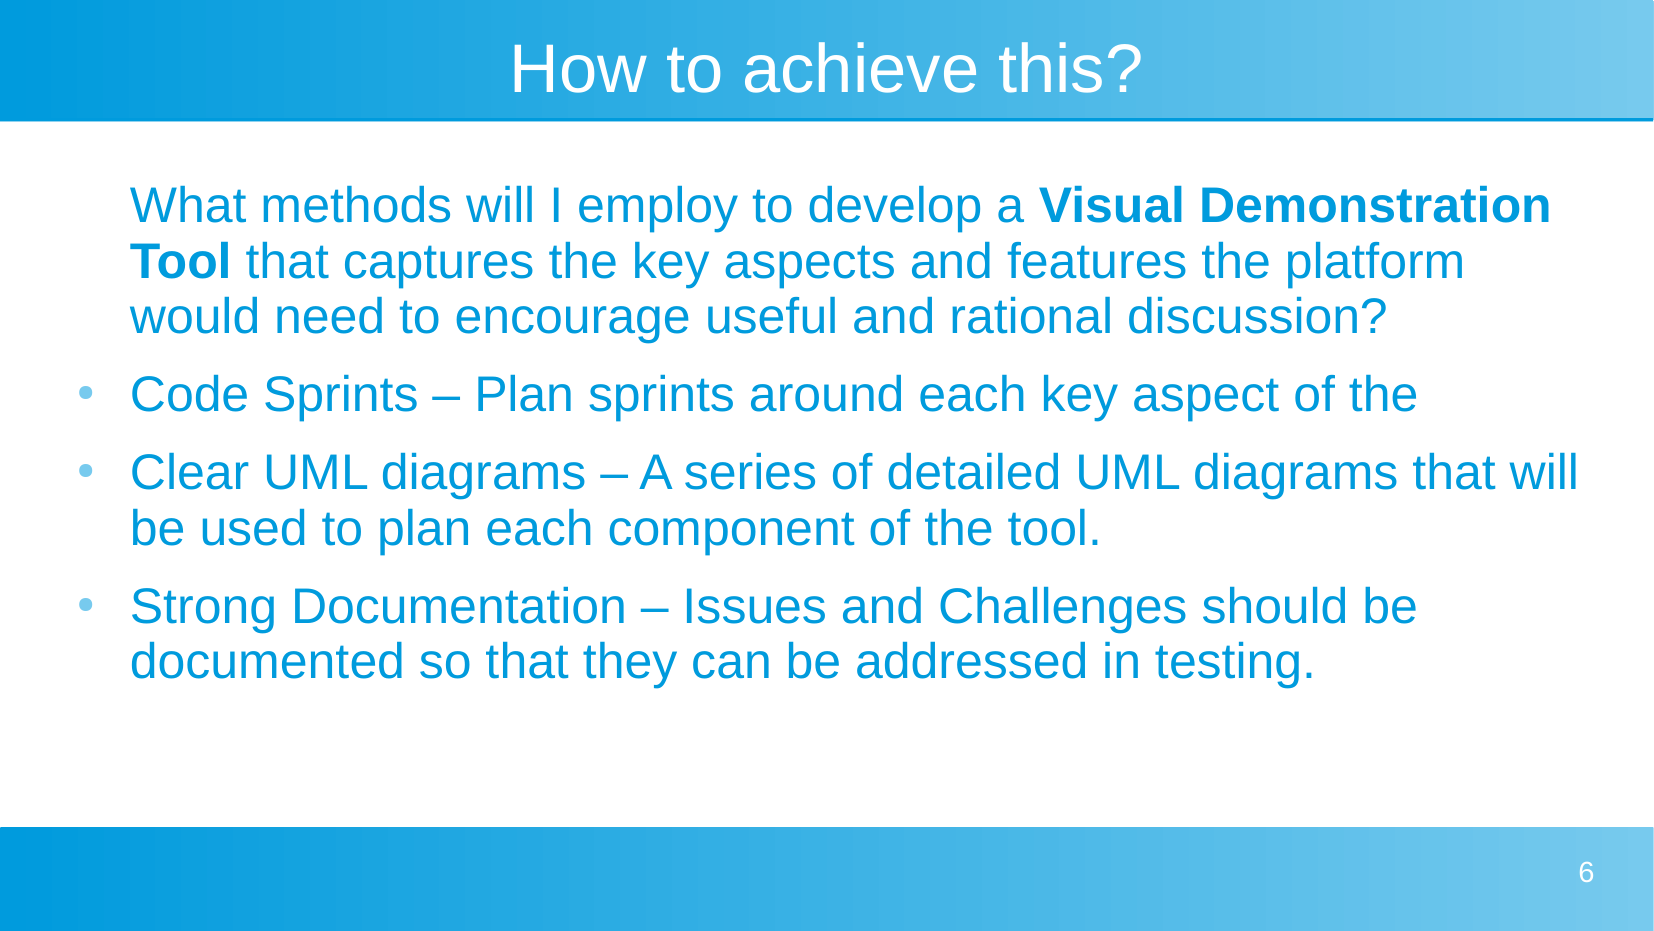

# How to achieve this?
What methods will I employ to develop a Visual Demonstration Tool that captures the key aspects and features the platform would need to encourage useful and rational discussion?
Code Sprints – Plan sprints around each key aspect of the
Clear UML diagrams – A series of detailed UML diagrams that will be used to plan each component of the tool.
Strong Documentation – Issues and Challenges should be documented so that they can be addressed in testing.
6